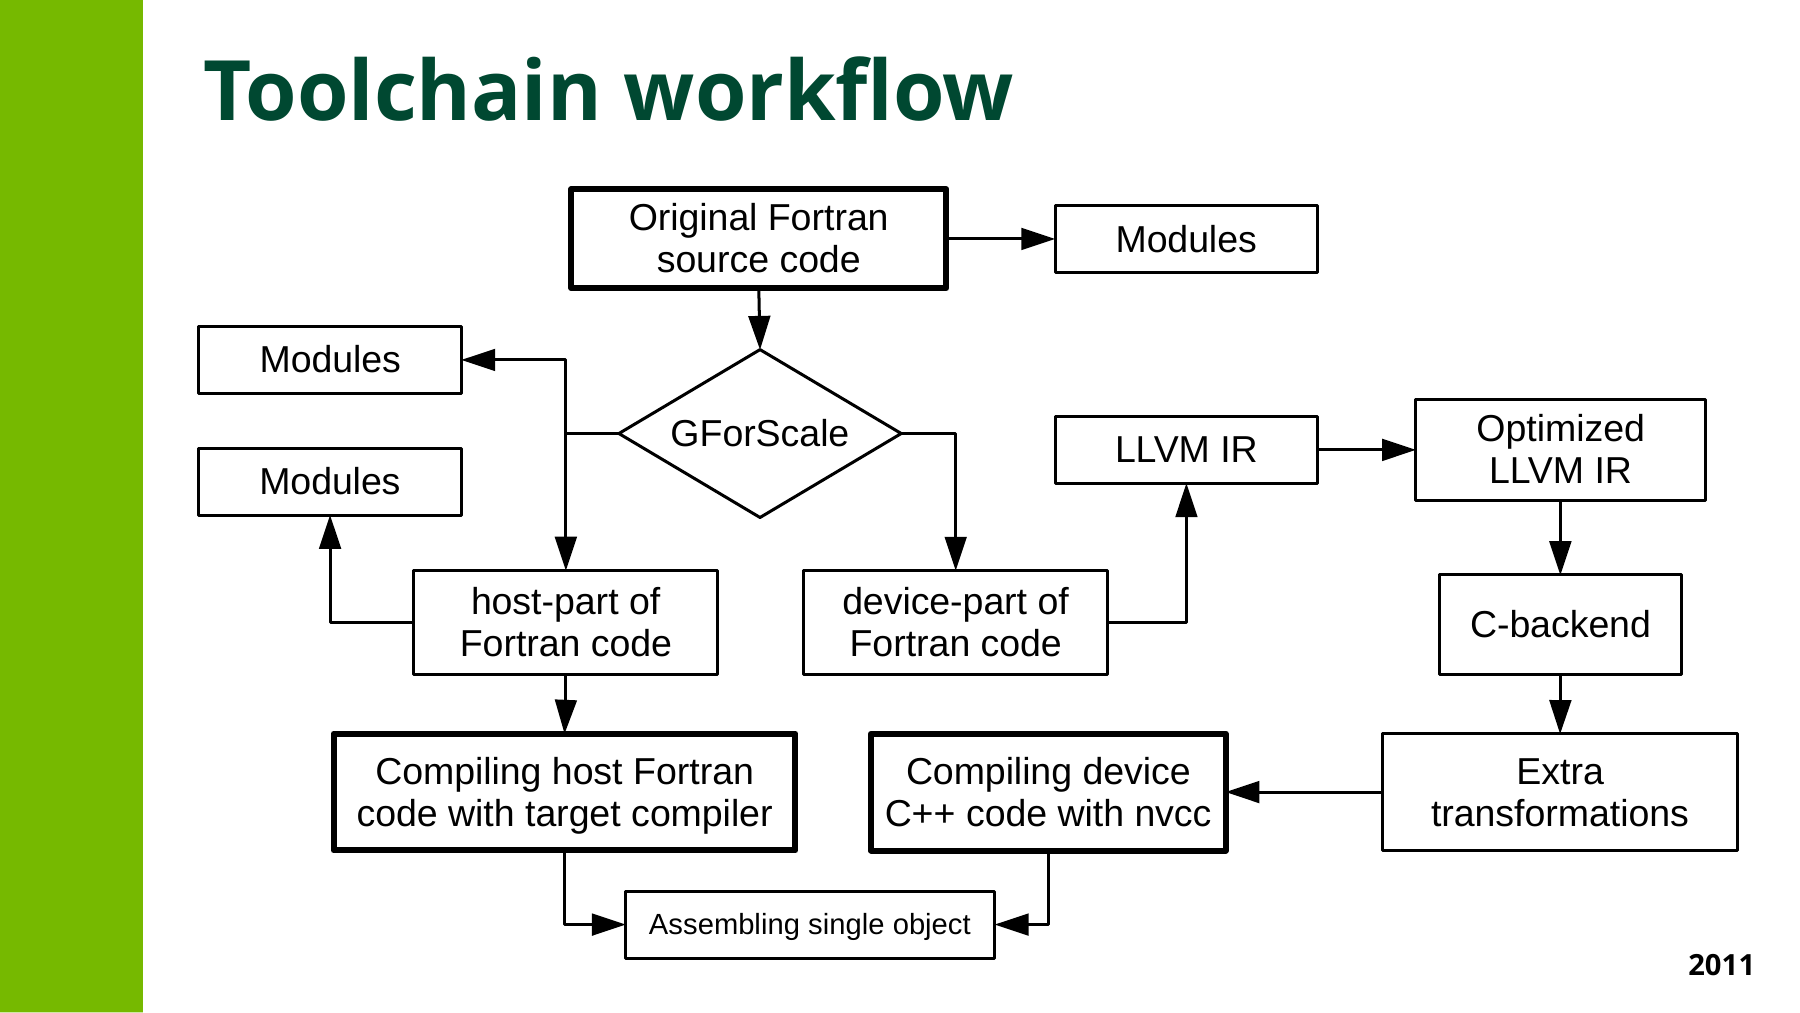

# Toolchain workflow
Original Fortran
source code
Modules
Modules
GForScale
Optimized
LLVM IR
LLVM IR
Modules
host-part of
Fortran code
device-part of
Fortran code
C-backend
Compiling host Fortran
code with target compiler
Compiling device
C++ code with nvcc
Extra
transformations
Assembling single object